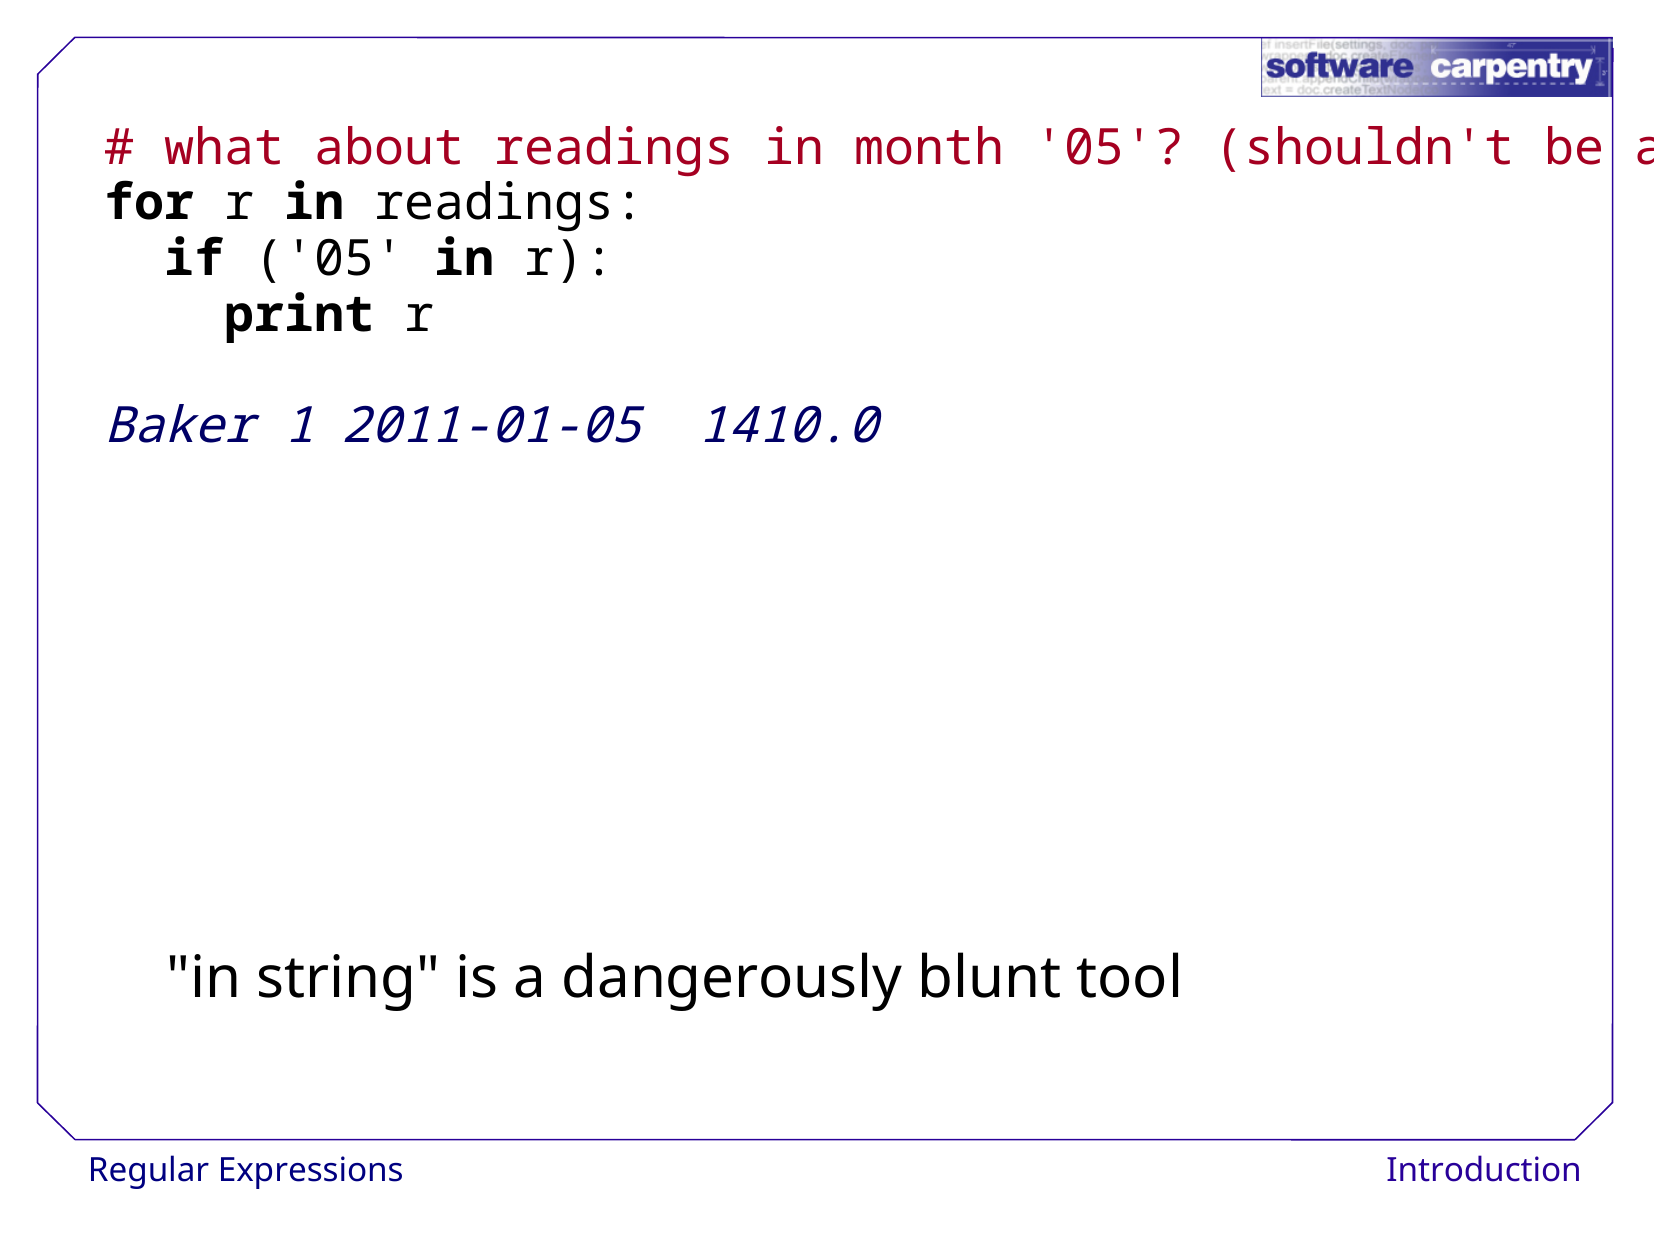

# what about readings in month '05'? (shouldn't be any)
for r in readings:
 if ('05' in r):
 print r
Baker 1	2011-01-05	1410.0
"in string" is a dangerously blunt tool